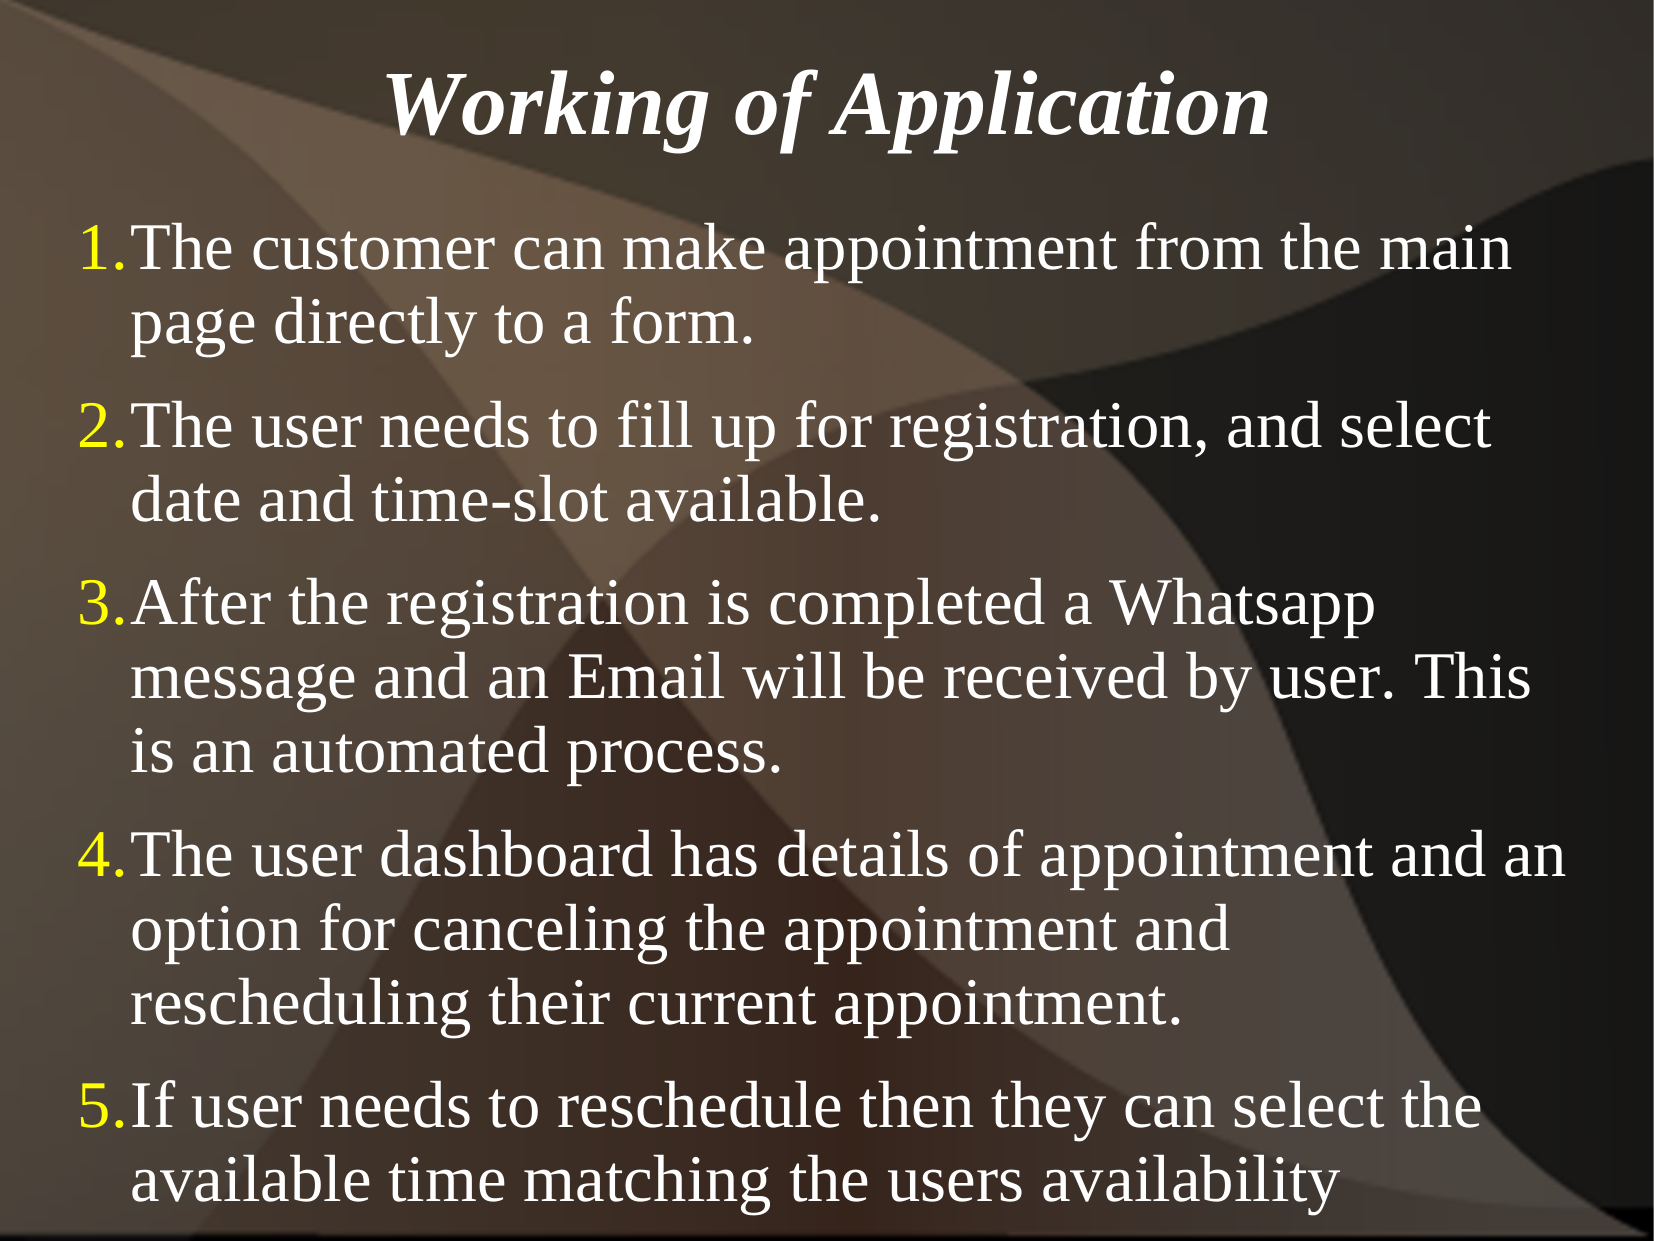

# Working of Application
The customer can make appointment from the main page directly to a form.
The user needs to fill up for registration, and select date and time-slot available.
After the registration is completed a Whatsapp message and an Email will be received by user. This is an automated process.
The user dashboard has details of appointment and an option for canceling the appointment and rescheduling their current appointment.
If user needs to reschedule then they can select the available time matching the users availability